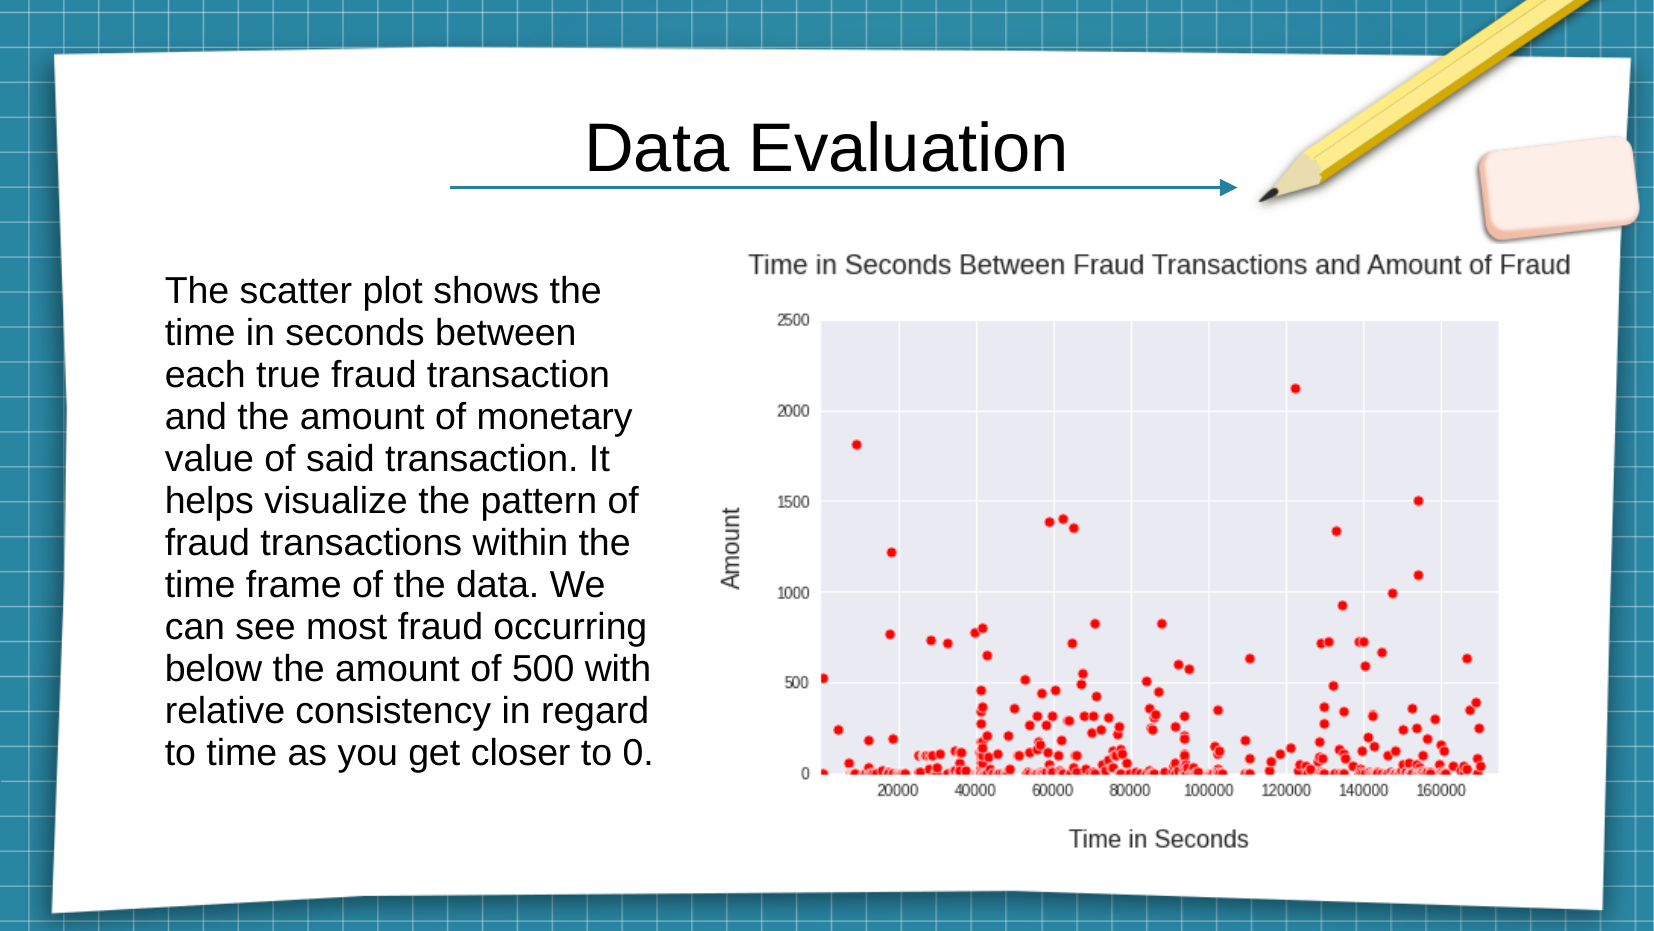

# Data Evaluation
The scatter plot shows the time in seconds between each true fraud transaction and the amount of monetary value of said transaction. It helps visualize the pattern of fraud transactions within the time frame of the data. We can see most fraud occurring below the amount of 500 with relative consistency in regard to time as you get closer to 0.